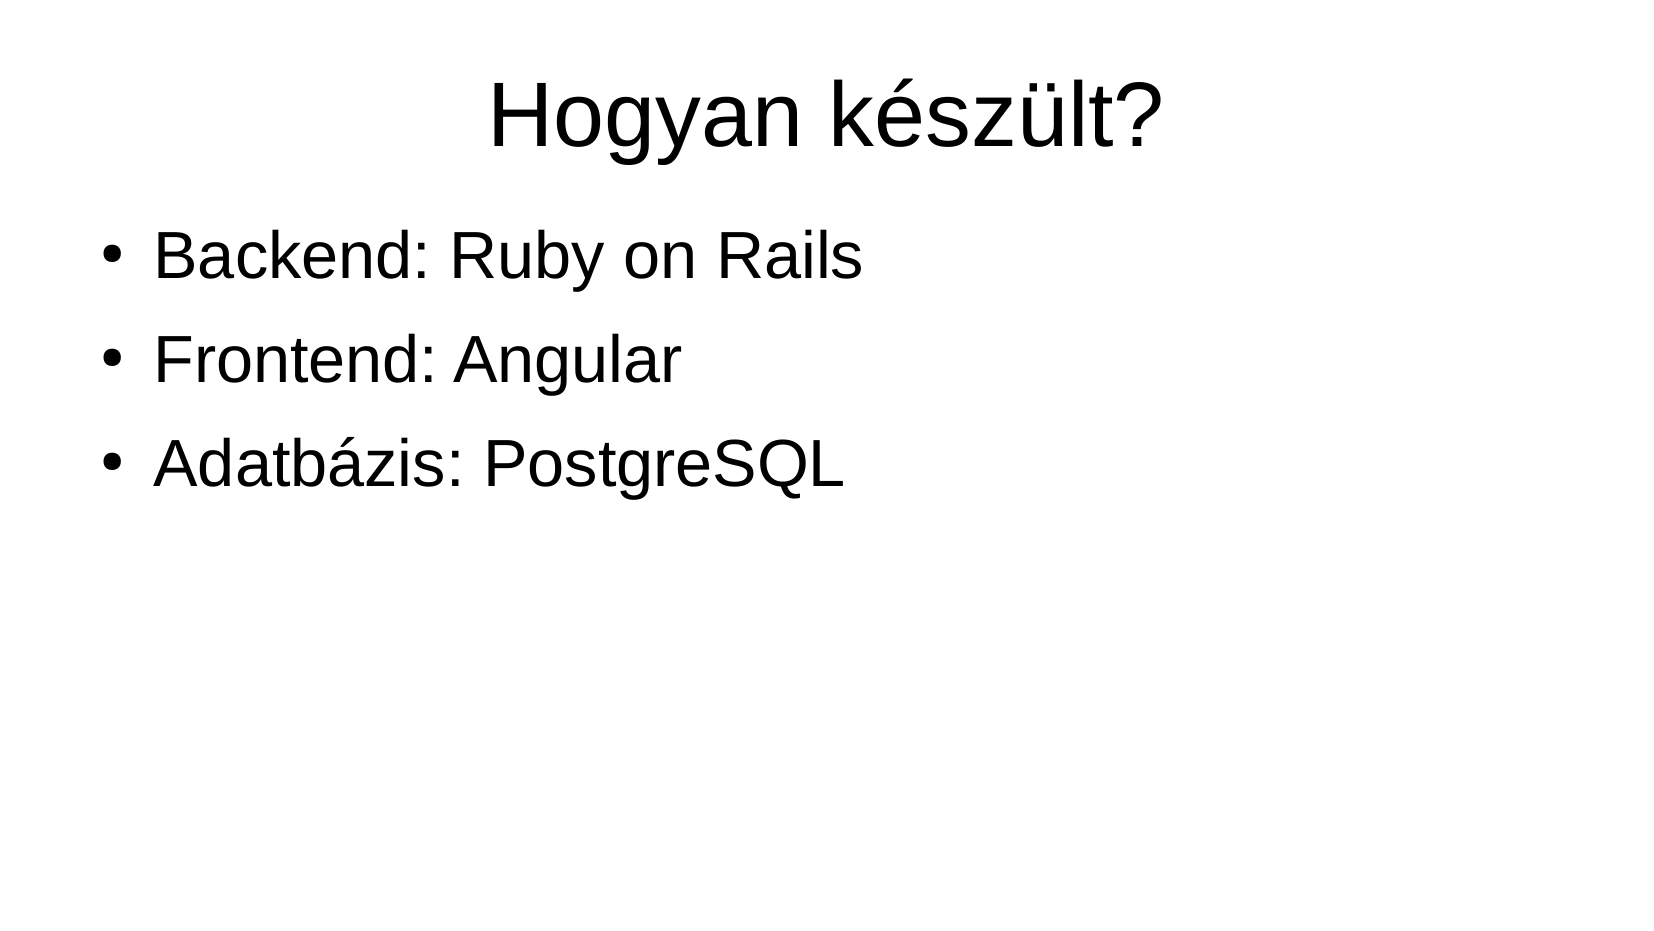

# Hogyan készült?
Backend: Ruby on Rails
Frontend: Angular
Adatbázis: PostgreSQL